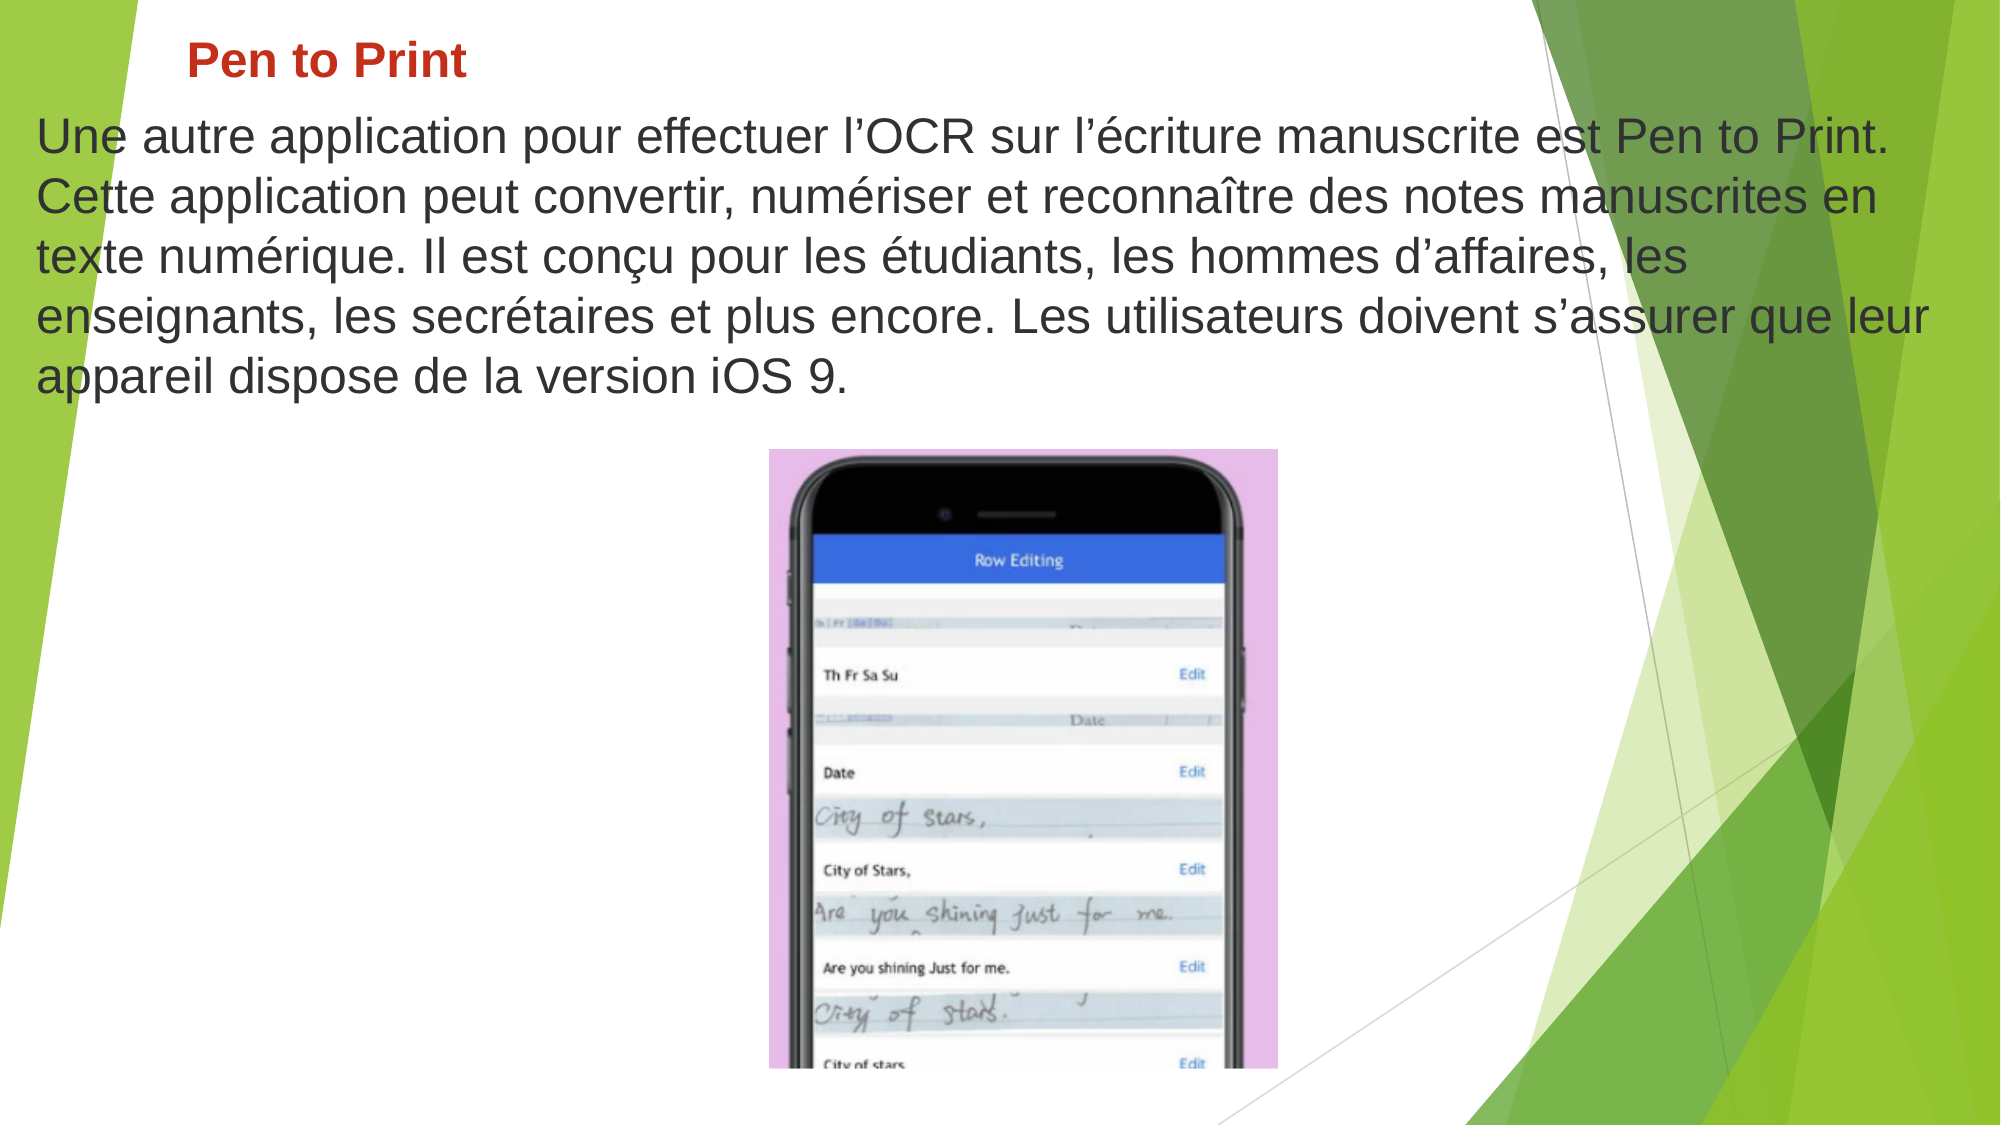

# Pen to Print
Une autre application pour effectuer l’OCR sur l’écriture manuscrite est Pen to Print. Cette application peut convertir, numériser et reconnaître des notes manuscrites en texte numérique. Il est conçu pour les étudiants, les hommes d’affaires, les enseignants, les secrétaires et plus encore. Les utilisateurs doivent s’assurer que leur appareil dispose de la version iOS 9.